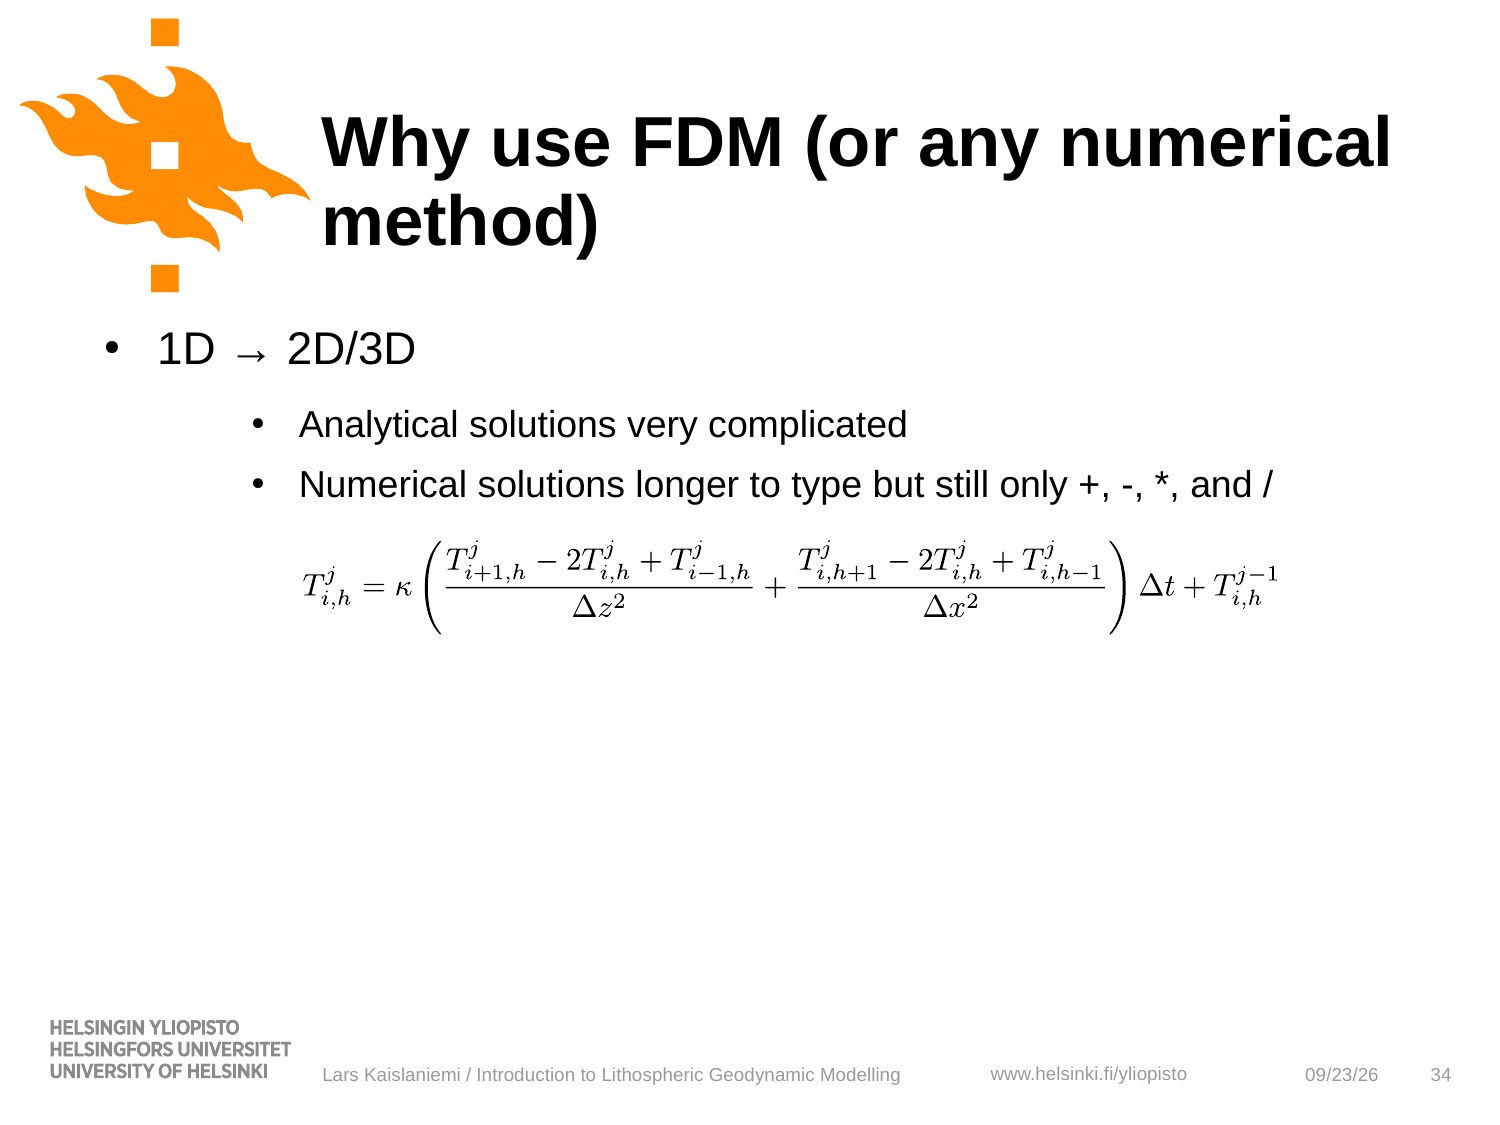

# Why use FDM (or any numerical method)
1D → 2D/3D
Analytical solutions very complicated
Numerical solutions longer to type but still only +, -, *, and /
Lars Kaislaniemi / Introduction to Lithospheric Geodynamic Modelling
34